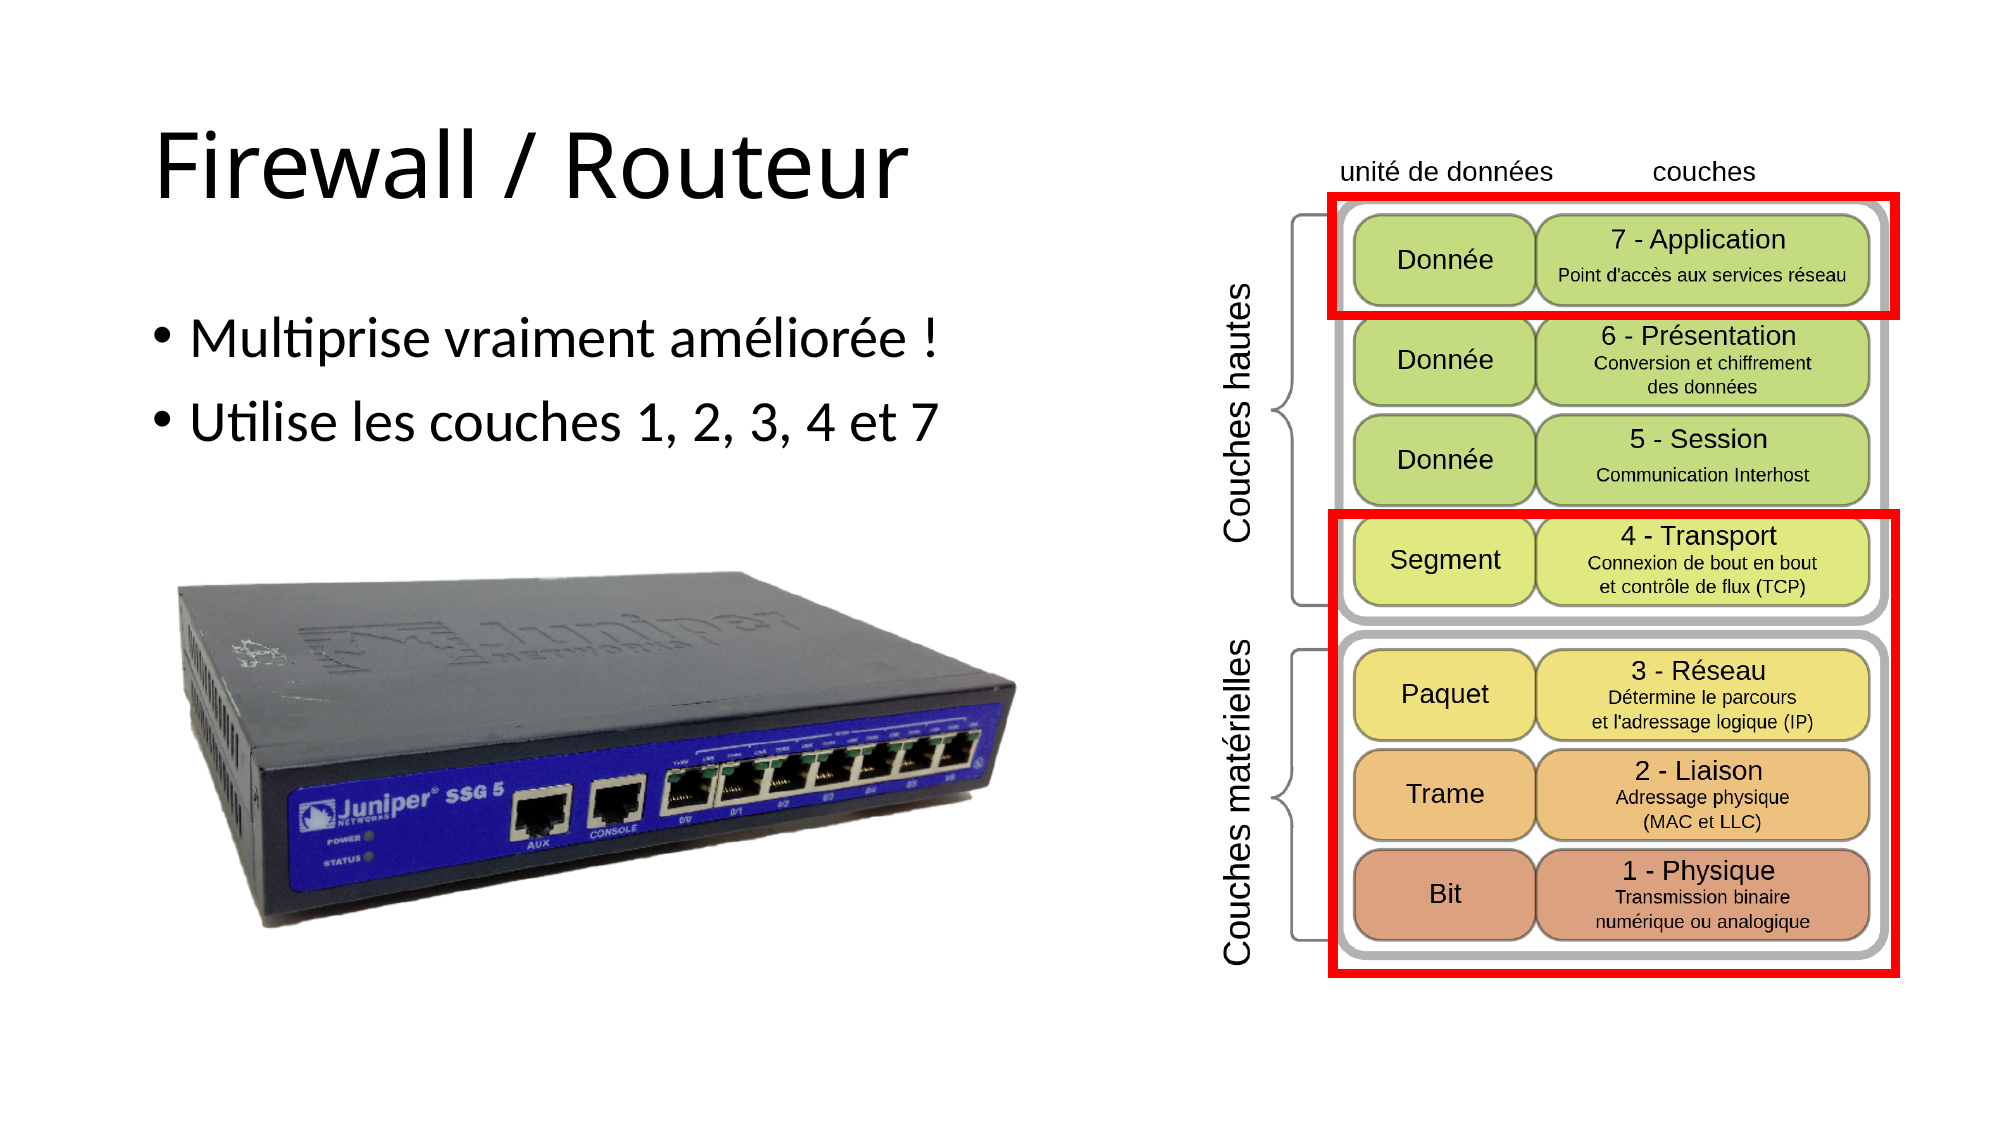

# Firewall / Routeur
Multiprise vraiment améliorée !
Utilise les couches 1, 2, 3, 4 et 7